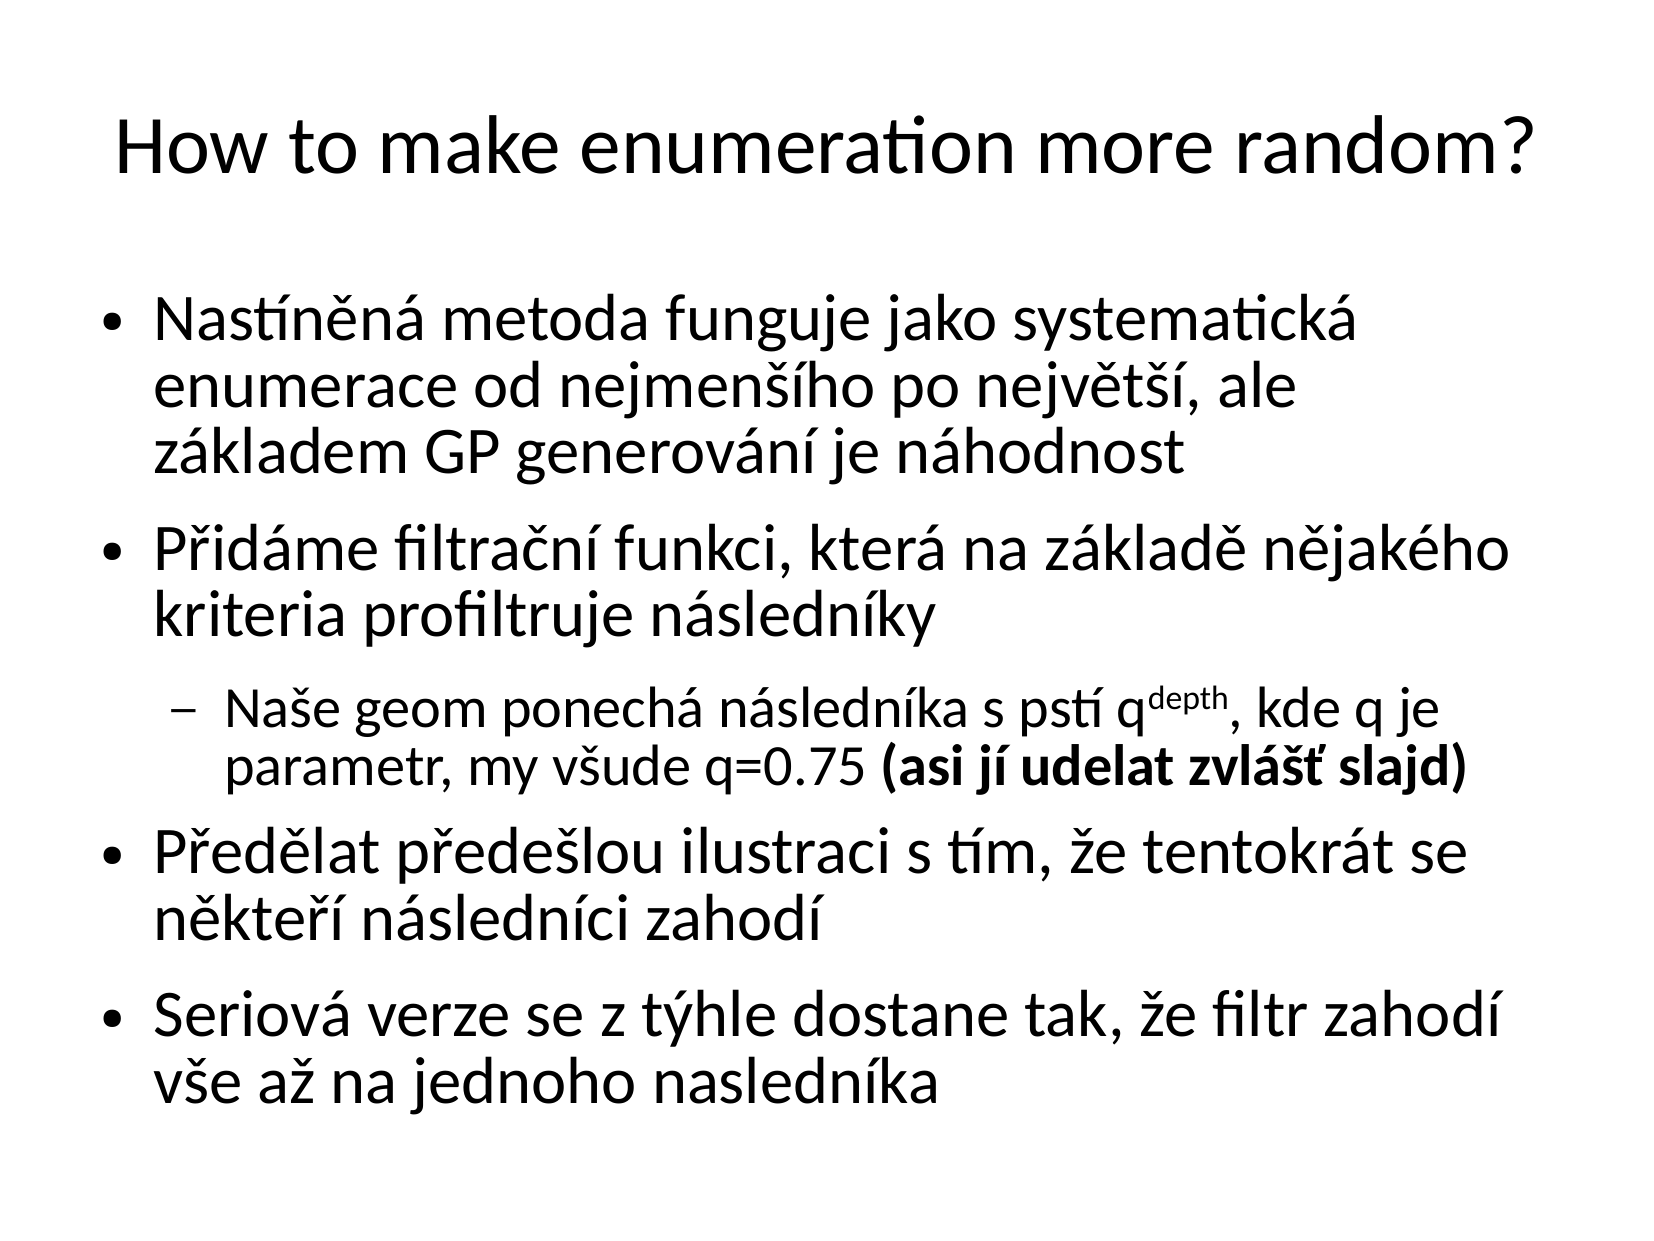

# How to make enumeration more random?
Nastíněná metoda funguje jako systematická enumerace od nejmenšího po největší, ale základem GP generování je náhodnost
Přidáme filtrační funkci, která na základě nějakého kriteria profiltruje následníky
Naše geom ponechá následníka s pstí qdepth, kde q je parametr, my všude q=0.75 (asi jí udelat zvlášť slajd)
Předělat předešlou ilustraci s tím, že tentokrát se někteří následníci zahodí
Seriová verze se z týhle dostane tak, že filtr zahodí vše až na jednoho nasledníka